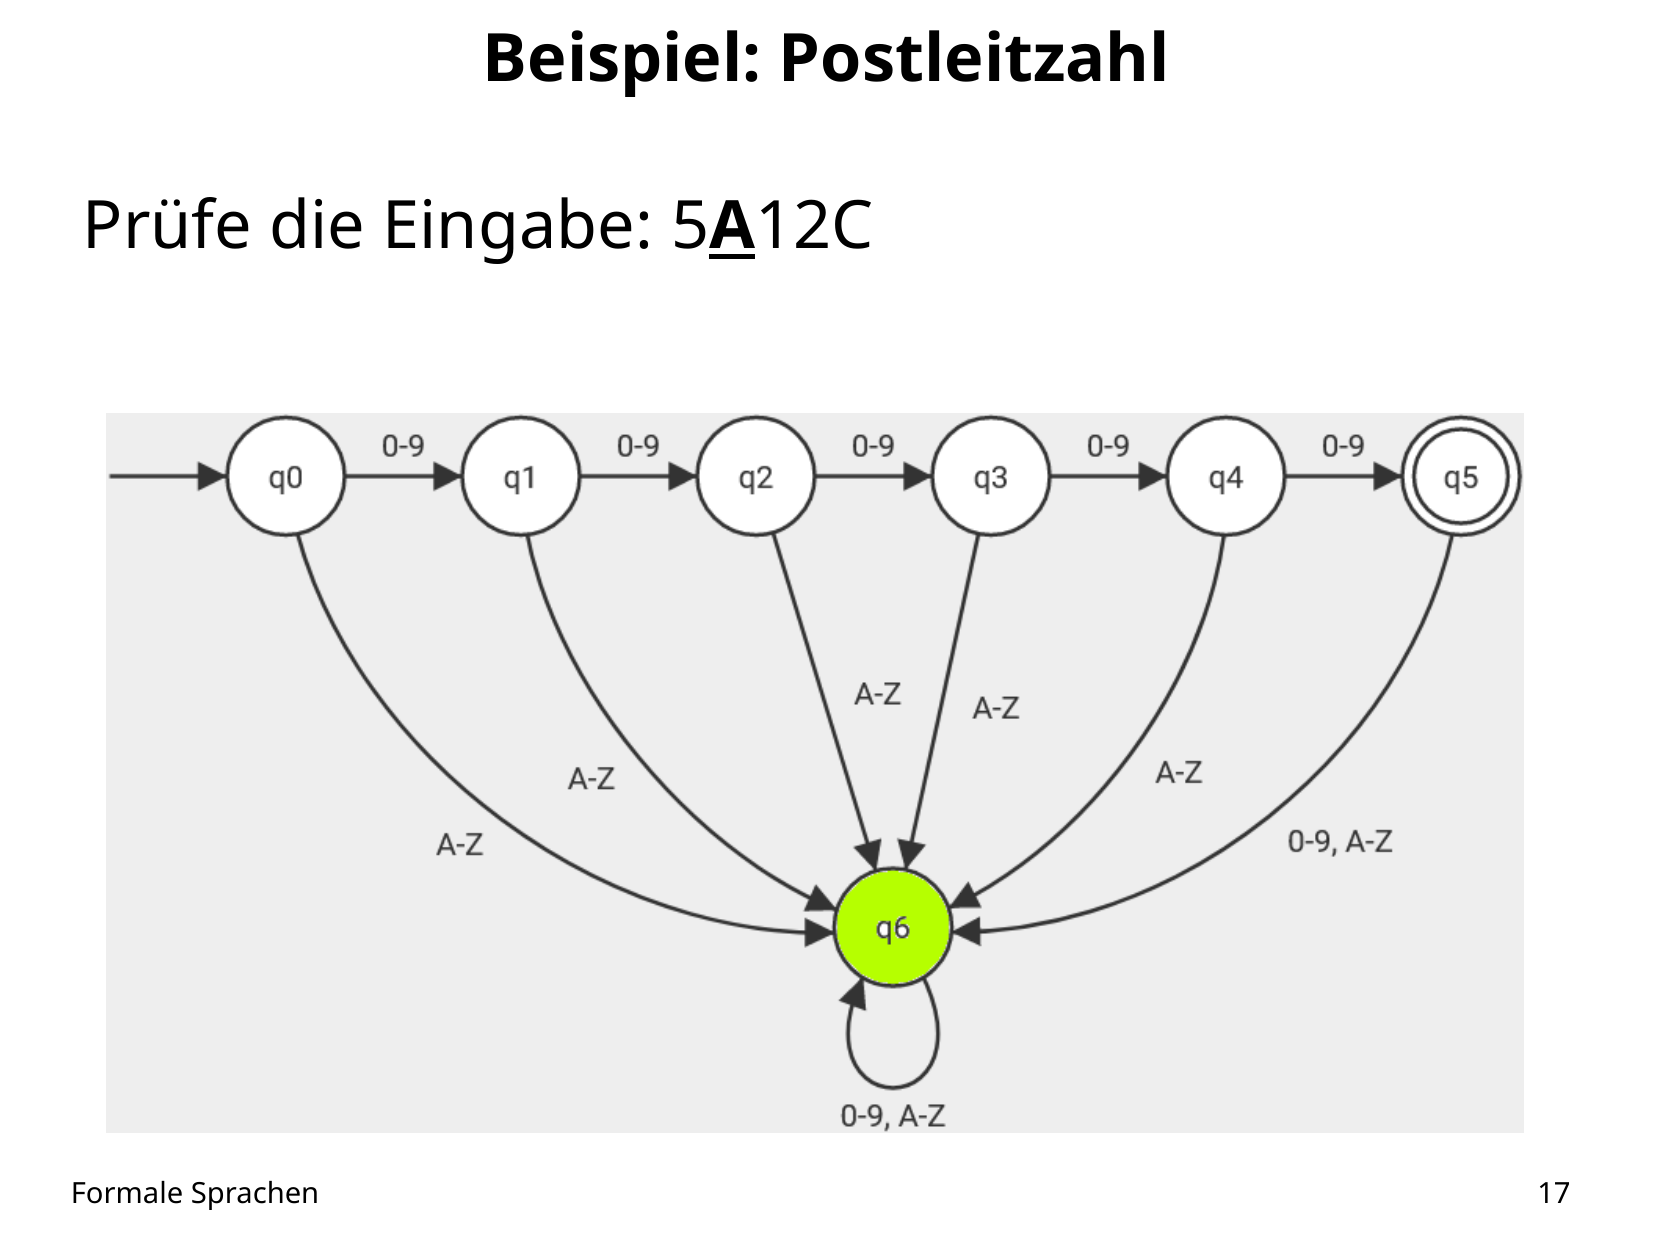

# Beispiel: Postleitzahl
Prüfe die Eingabe: 5A12C
Formale Sprachen
17